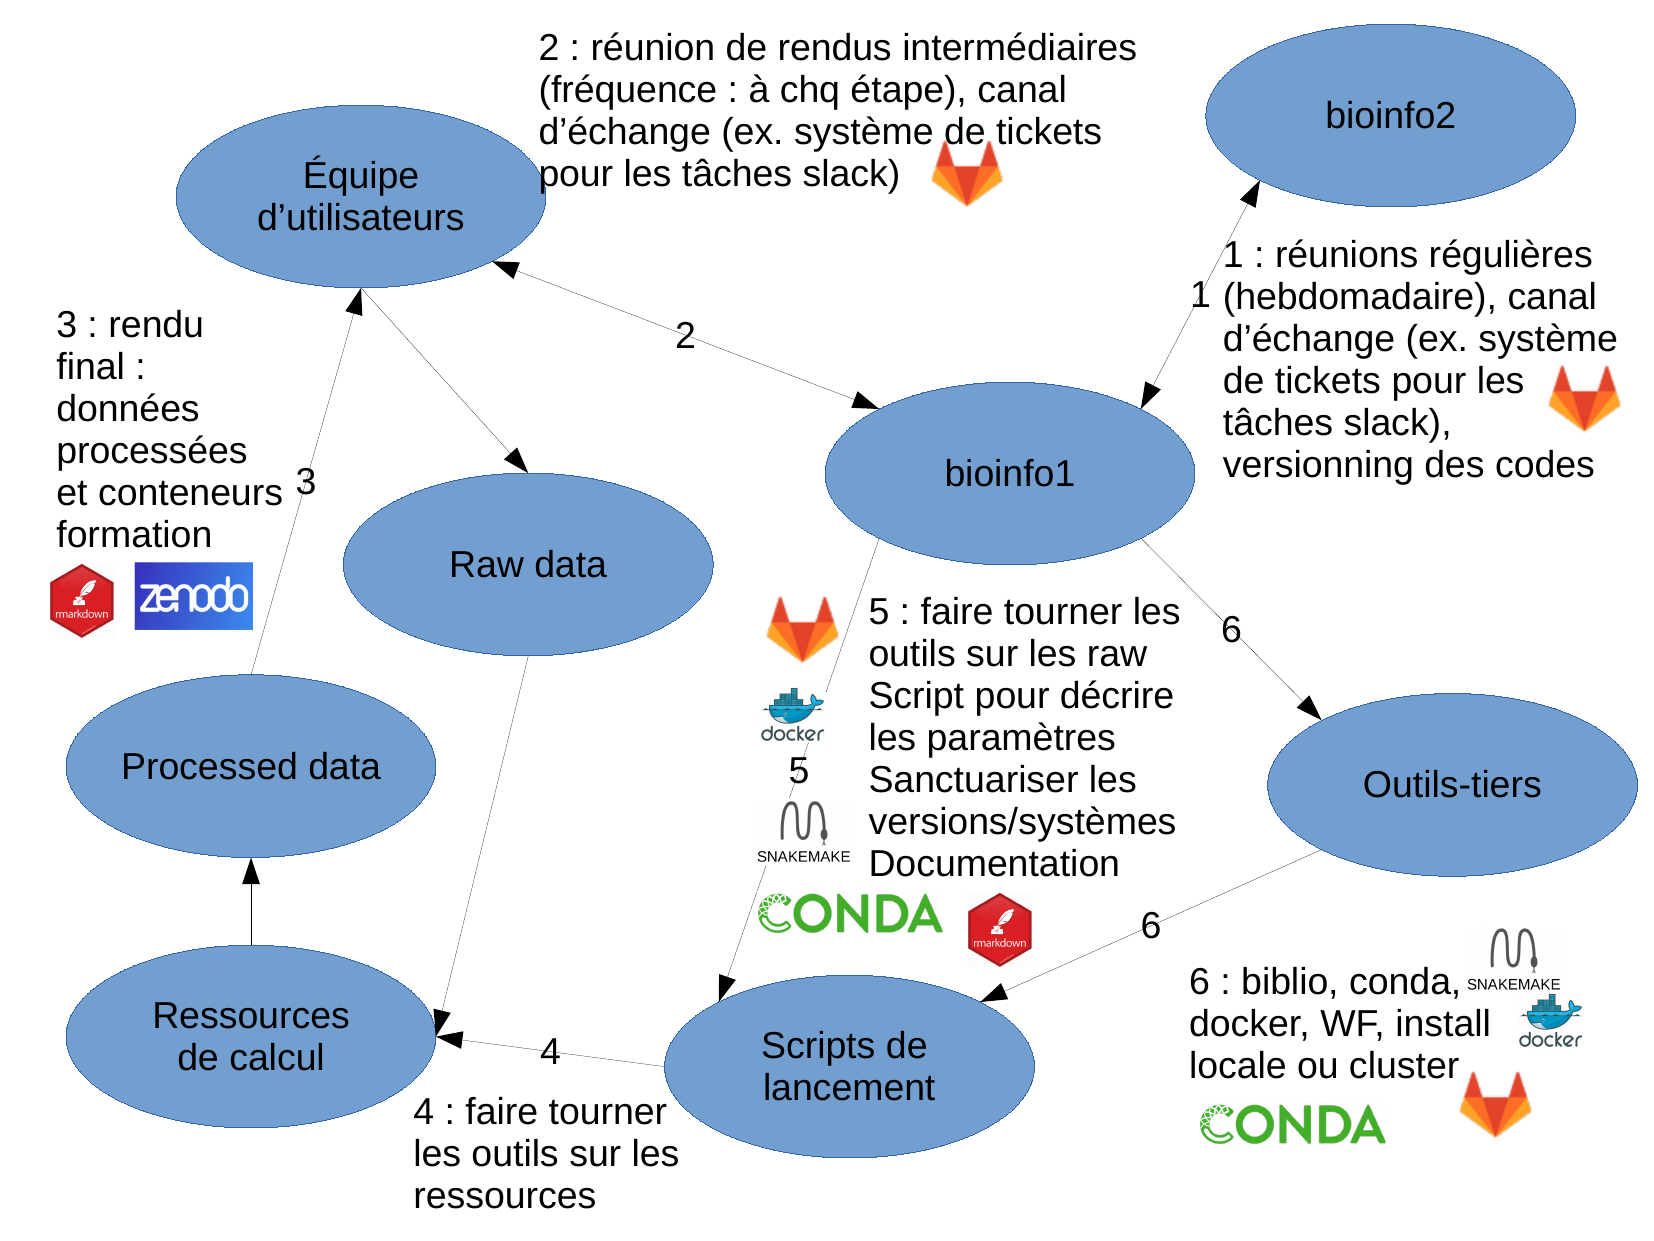

2 : réunion de rendus intermédiaires (fréquence : à chq étape), canal d’échange (ex. système de tickets pour les tâches slack)
bioinfo2
Équipe
d’utilisateurs
1 : réunions régulières (hebdomadaire), canal d’échange (ex. système de tickets pour les tâches slack), versionning des codes
3 : rendu final : données processées et conteneurs
formation
bioinfo1
Raw data
5 : faire tourner les outils sur les raw
Script pour décrire les paramètres
Sanctuariser les versions/systèmes
Documentation
Processed data
Outils-tiers
Ressources
de calcul
6 : biblio, conda, docker, WF, install locale ou cluster
Scripts de
lancement
4 : faire tourner les outils sur les ressources